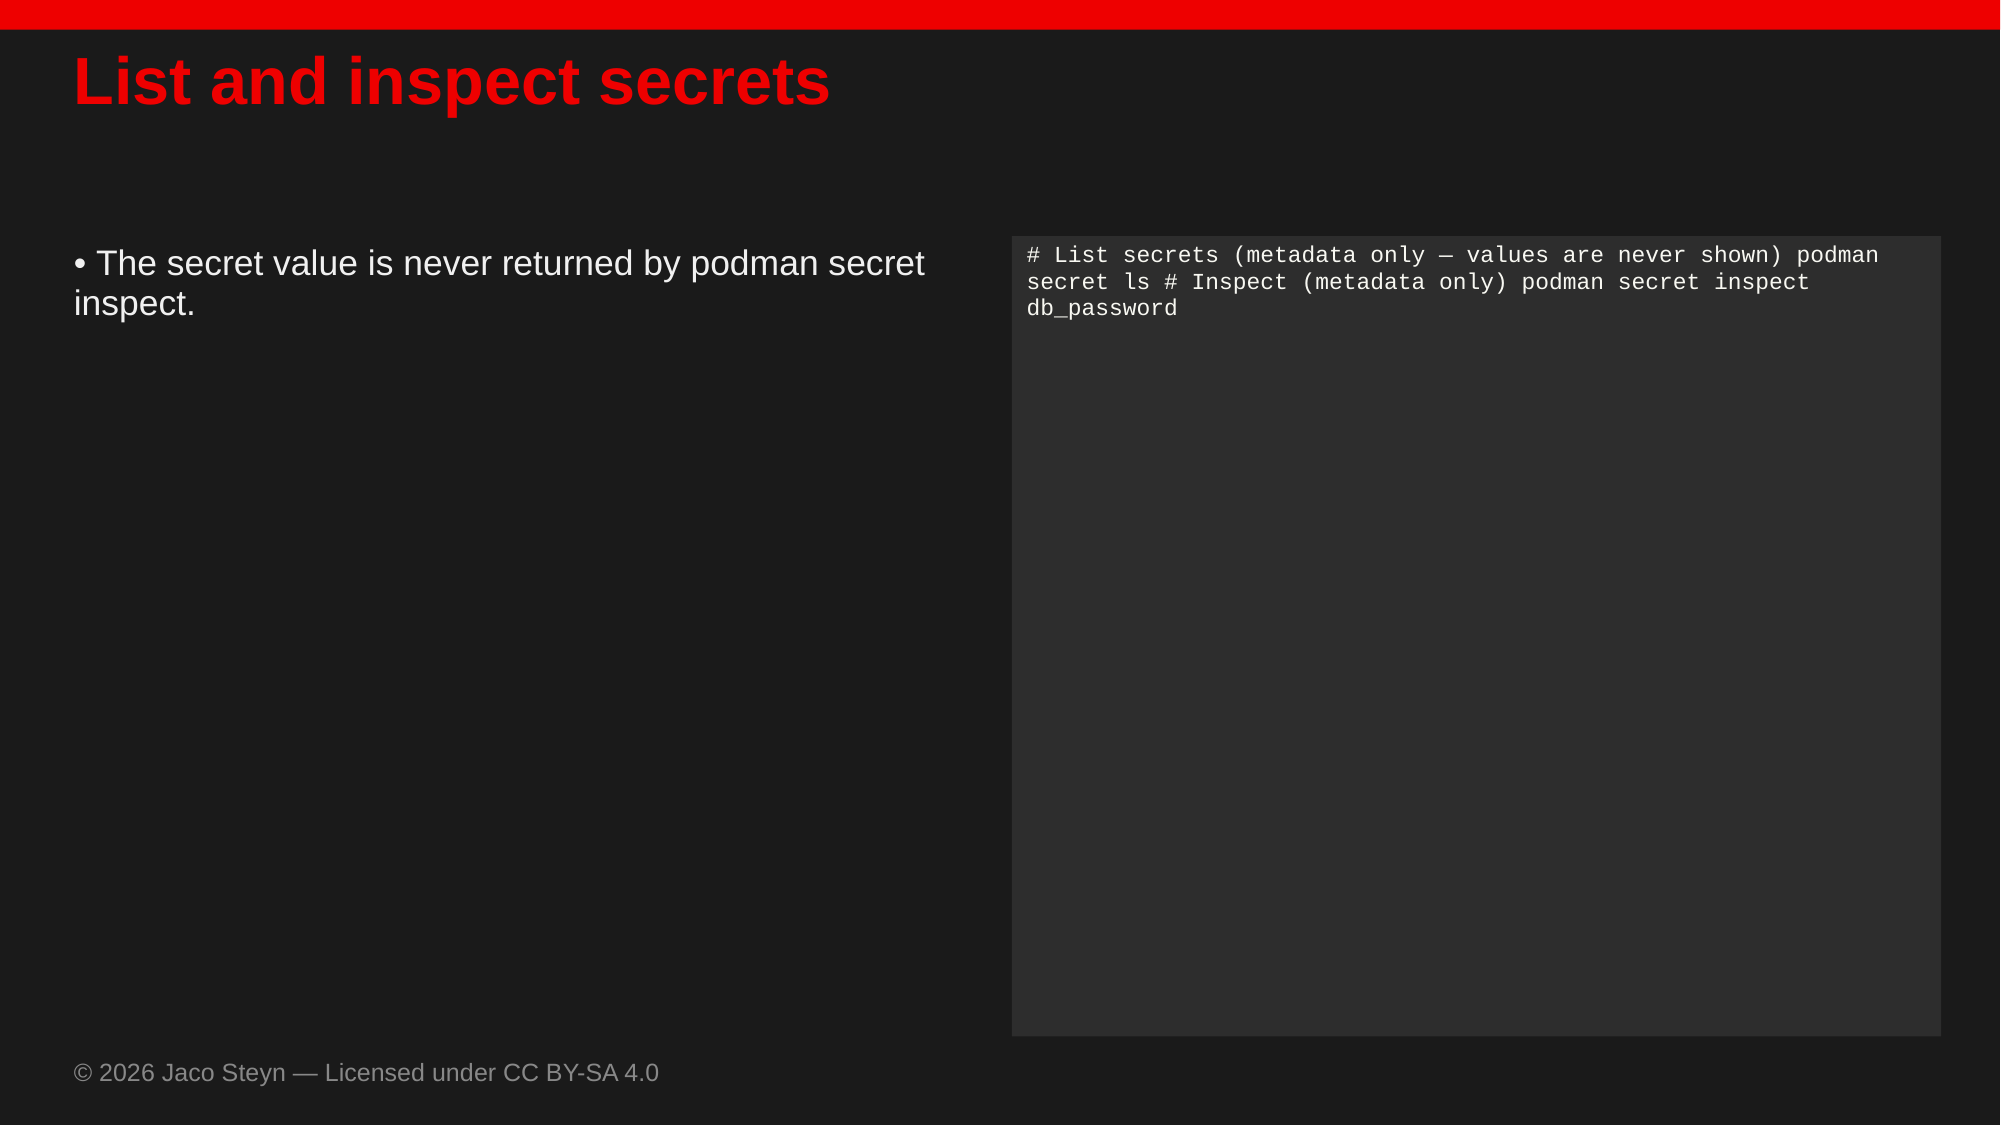

List and inspect secrets
• The secret value is never returned by podman secret inspect.
# List secrets (metadata only — values are never shown) podman secret ls # Inspect (metadata only) podman secret inspect db_password
© 2026 Jaco Steyn — Licensed under CC BY-SA 4.0